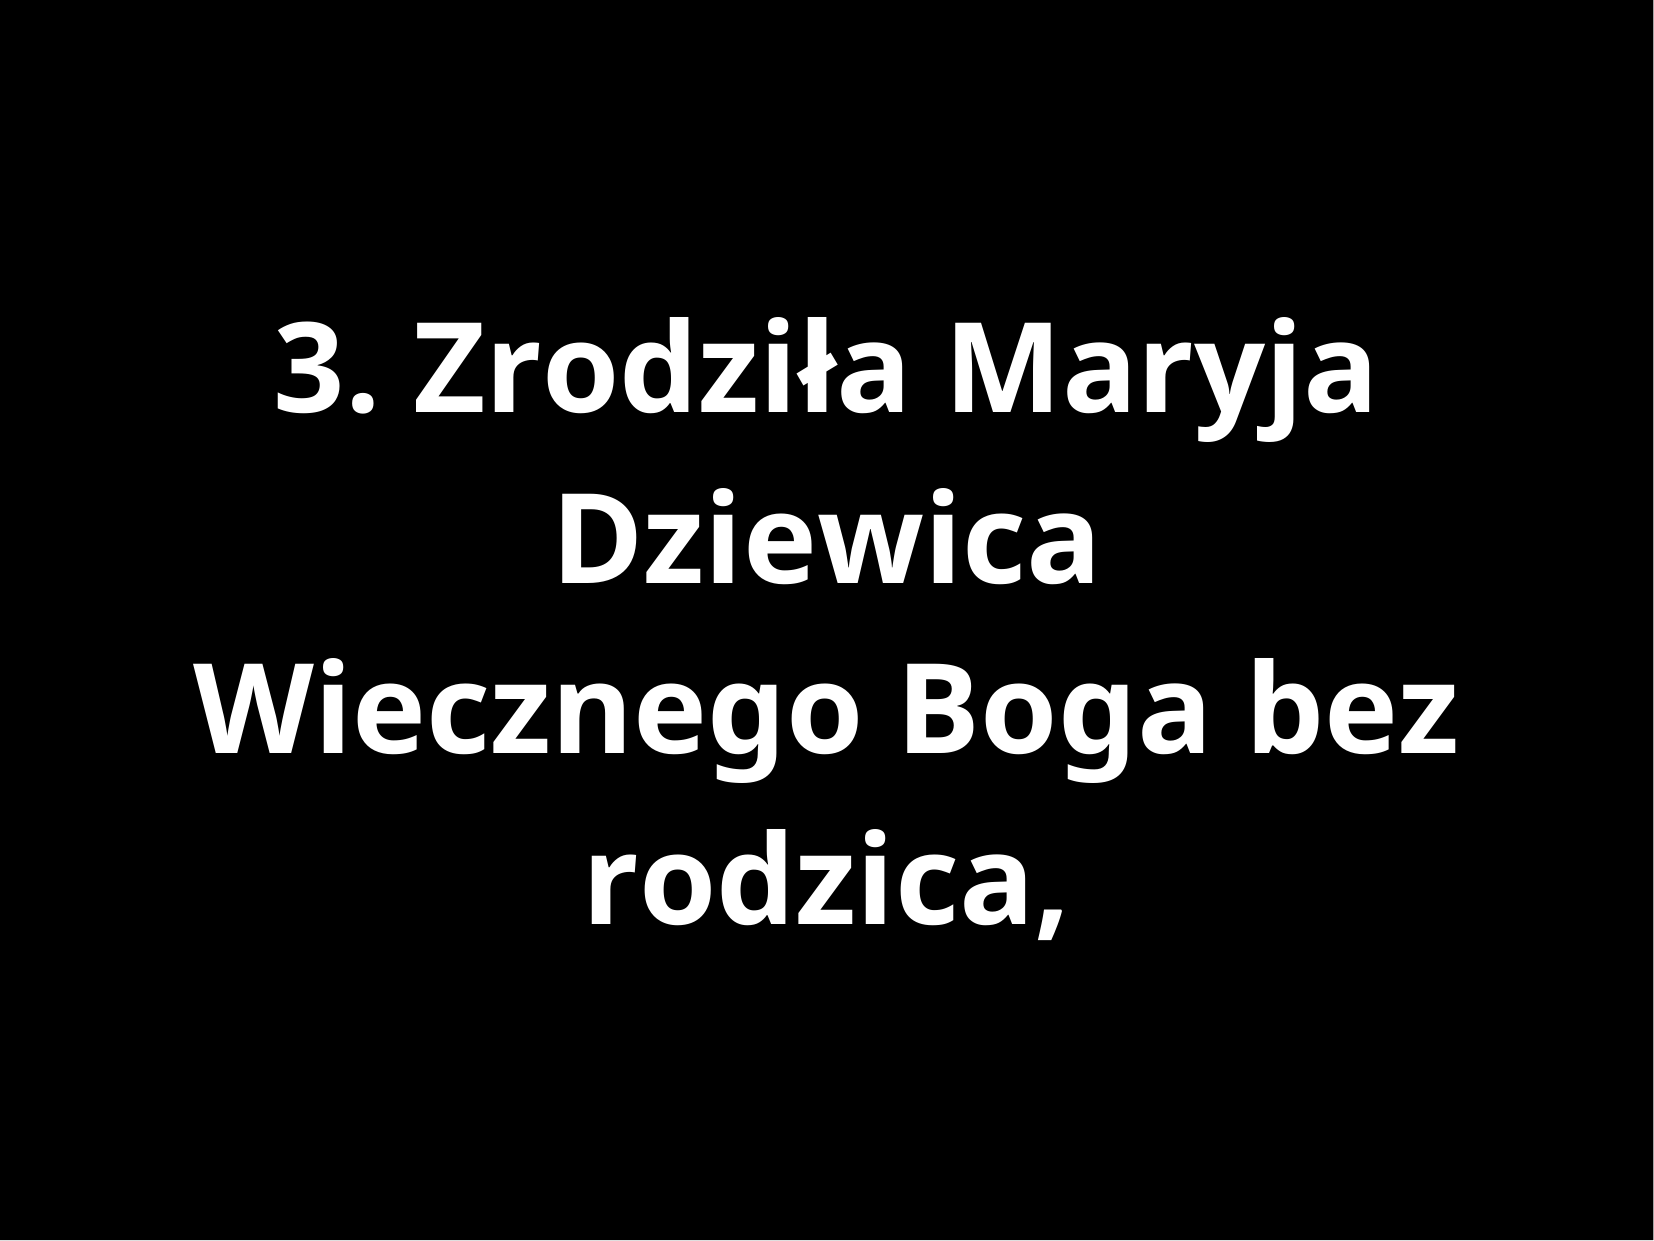

# 3. Zrodziła Maryja Dziewica Wiecznego Boga bez rodzica,